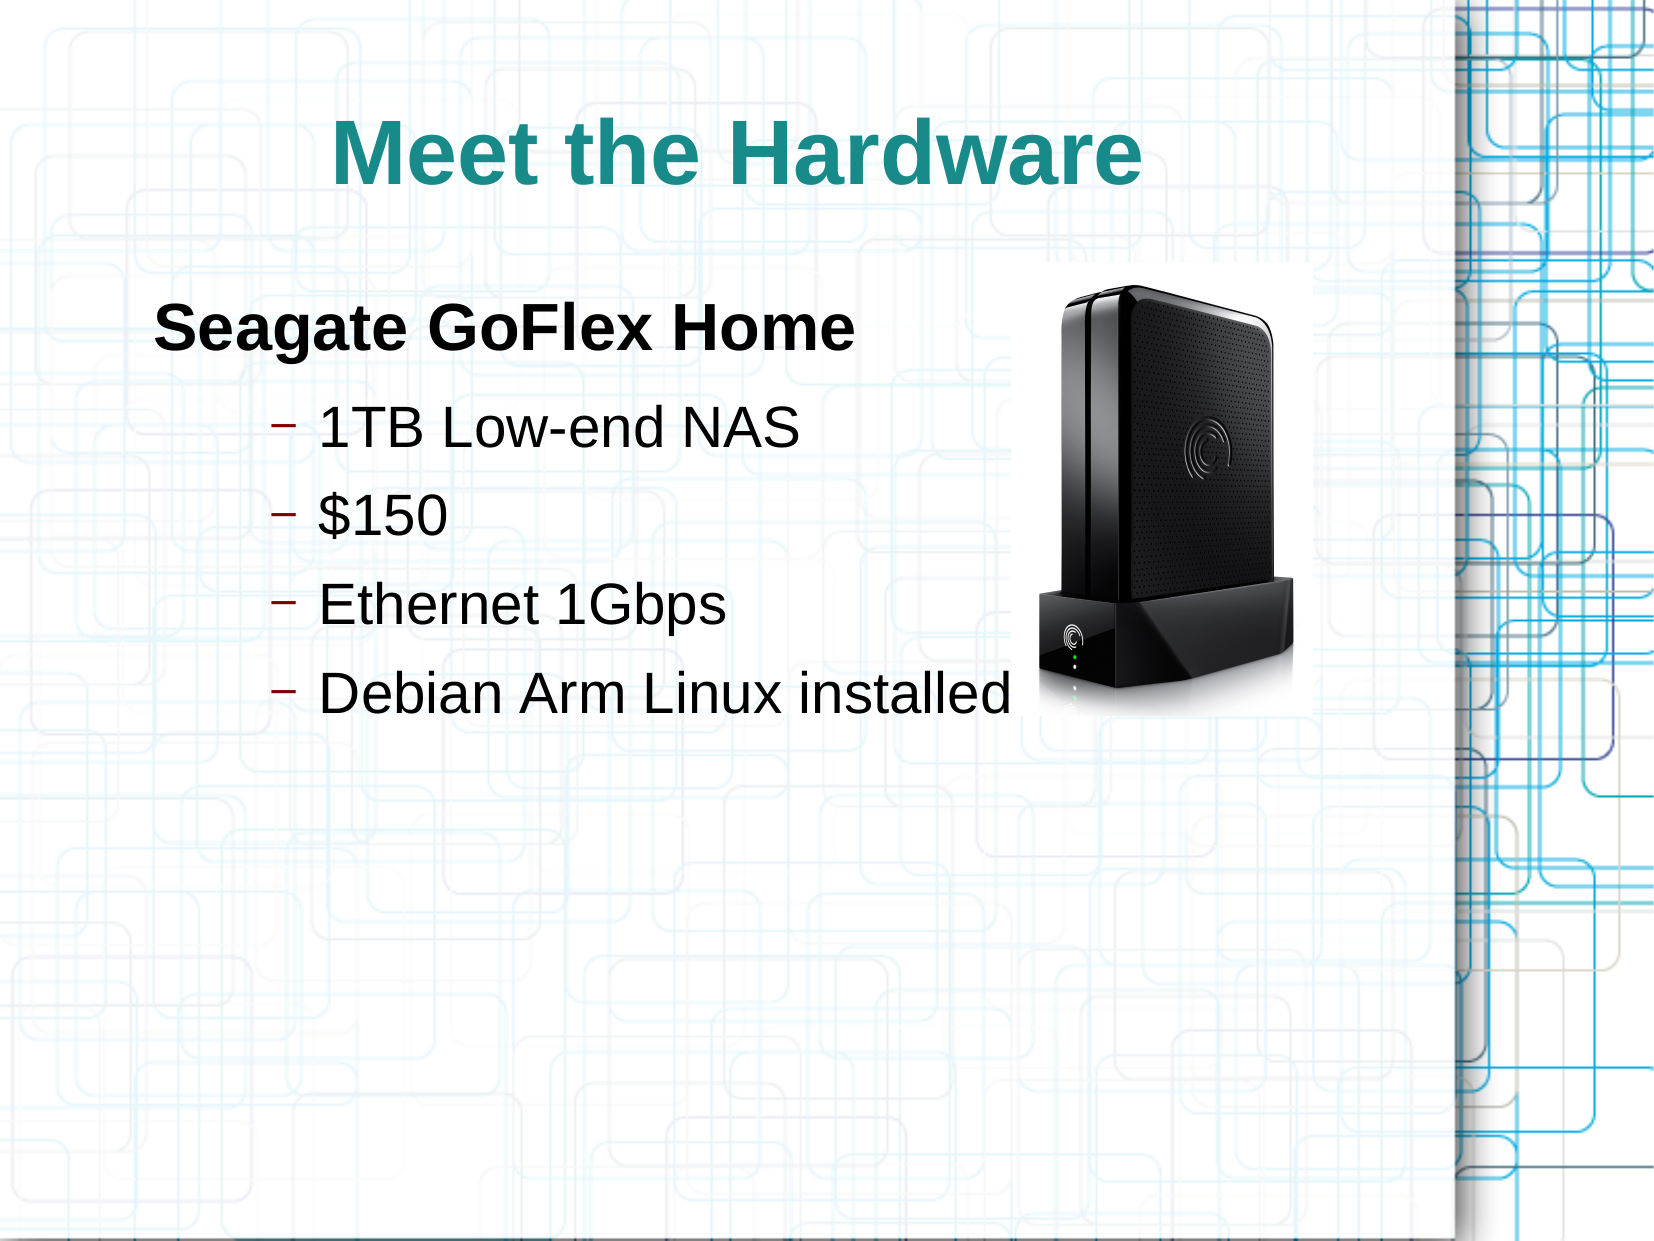

# Meet the Hardware
Seagate GoFlex Home
1TB Low-end NAS
$150
Ethernet 1Gbps
Debian Arm Linux installed